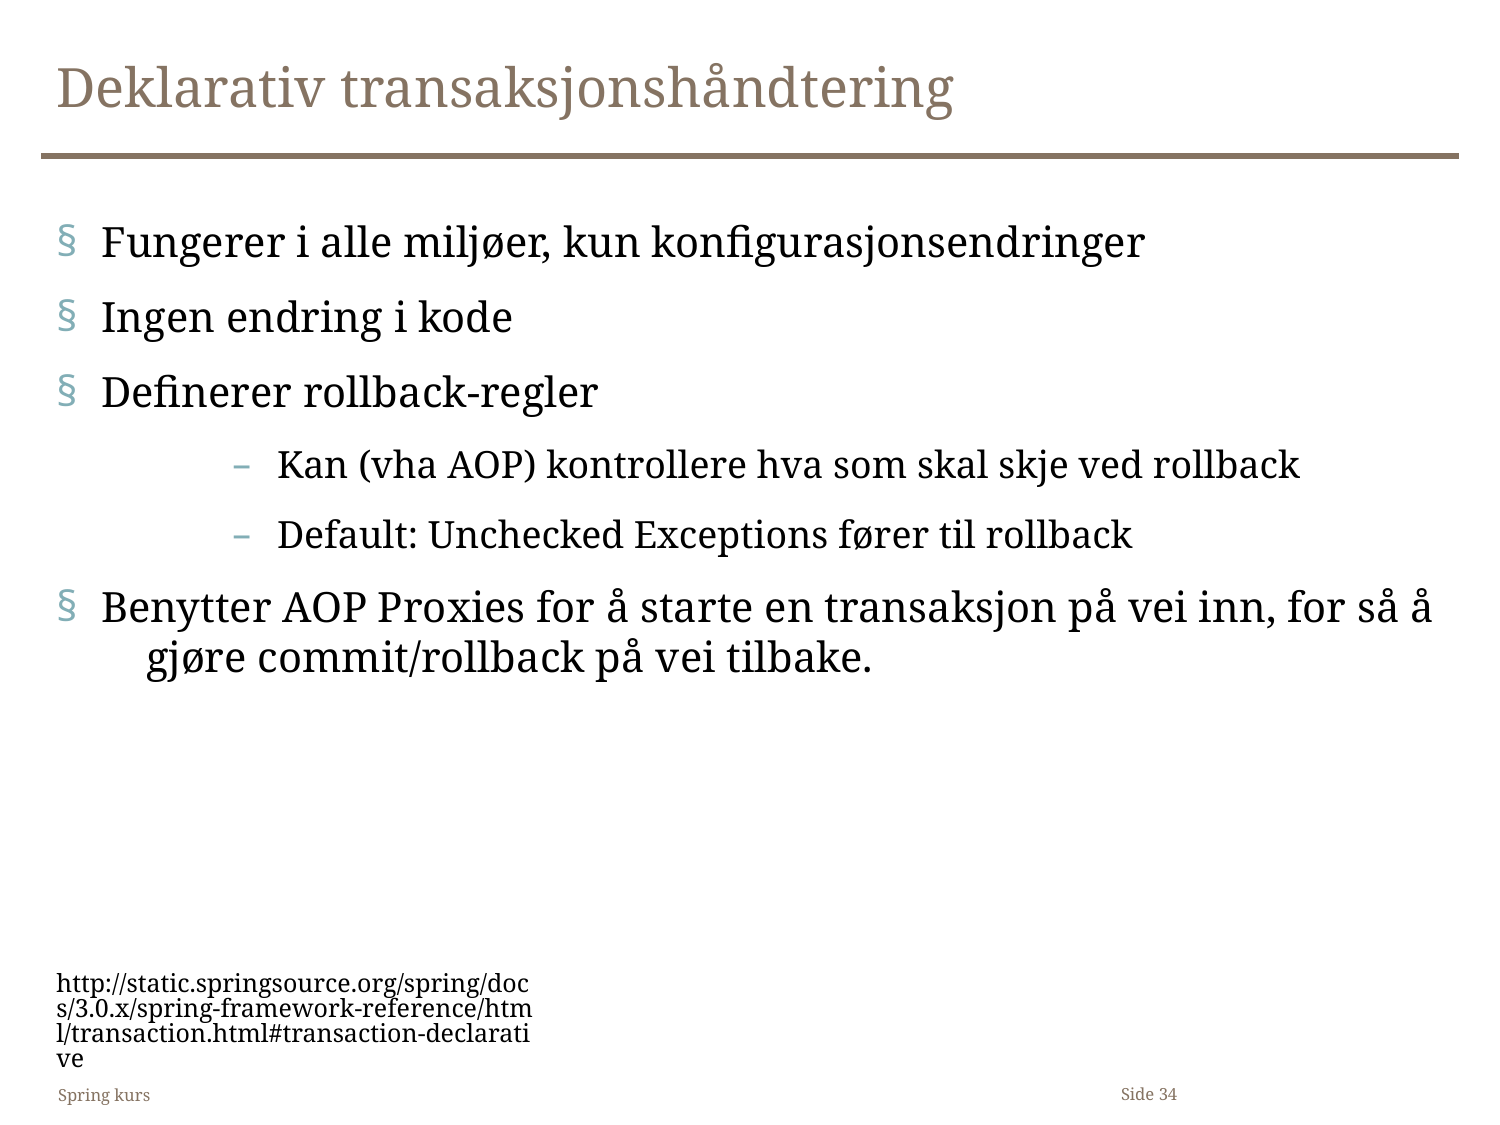

# Deklarativ transaksjonshåndtering
Fungerer i alle miljøer, kun konfigurasjonsendringer
Ingen endring i kode
Definerer rollback-regler
Kan (vha AOP) kontrollere hva som skal skje ved rollback
Default: Unchecked Exceptions fører til rollback
Benytter AOP Proxies for å starte en transaksjon på vei inn, for så å gjøre commit/rollback på vei tilbake.
http://static.springsource.org/spring/docs/3.0.x/spring-framework-reference/html/transaction.html#transaction-declarative
Spring kurs
Side